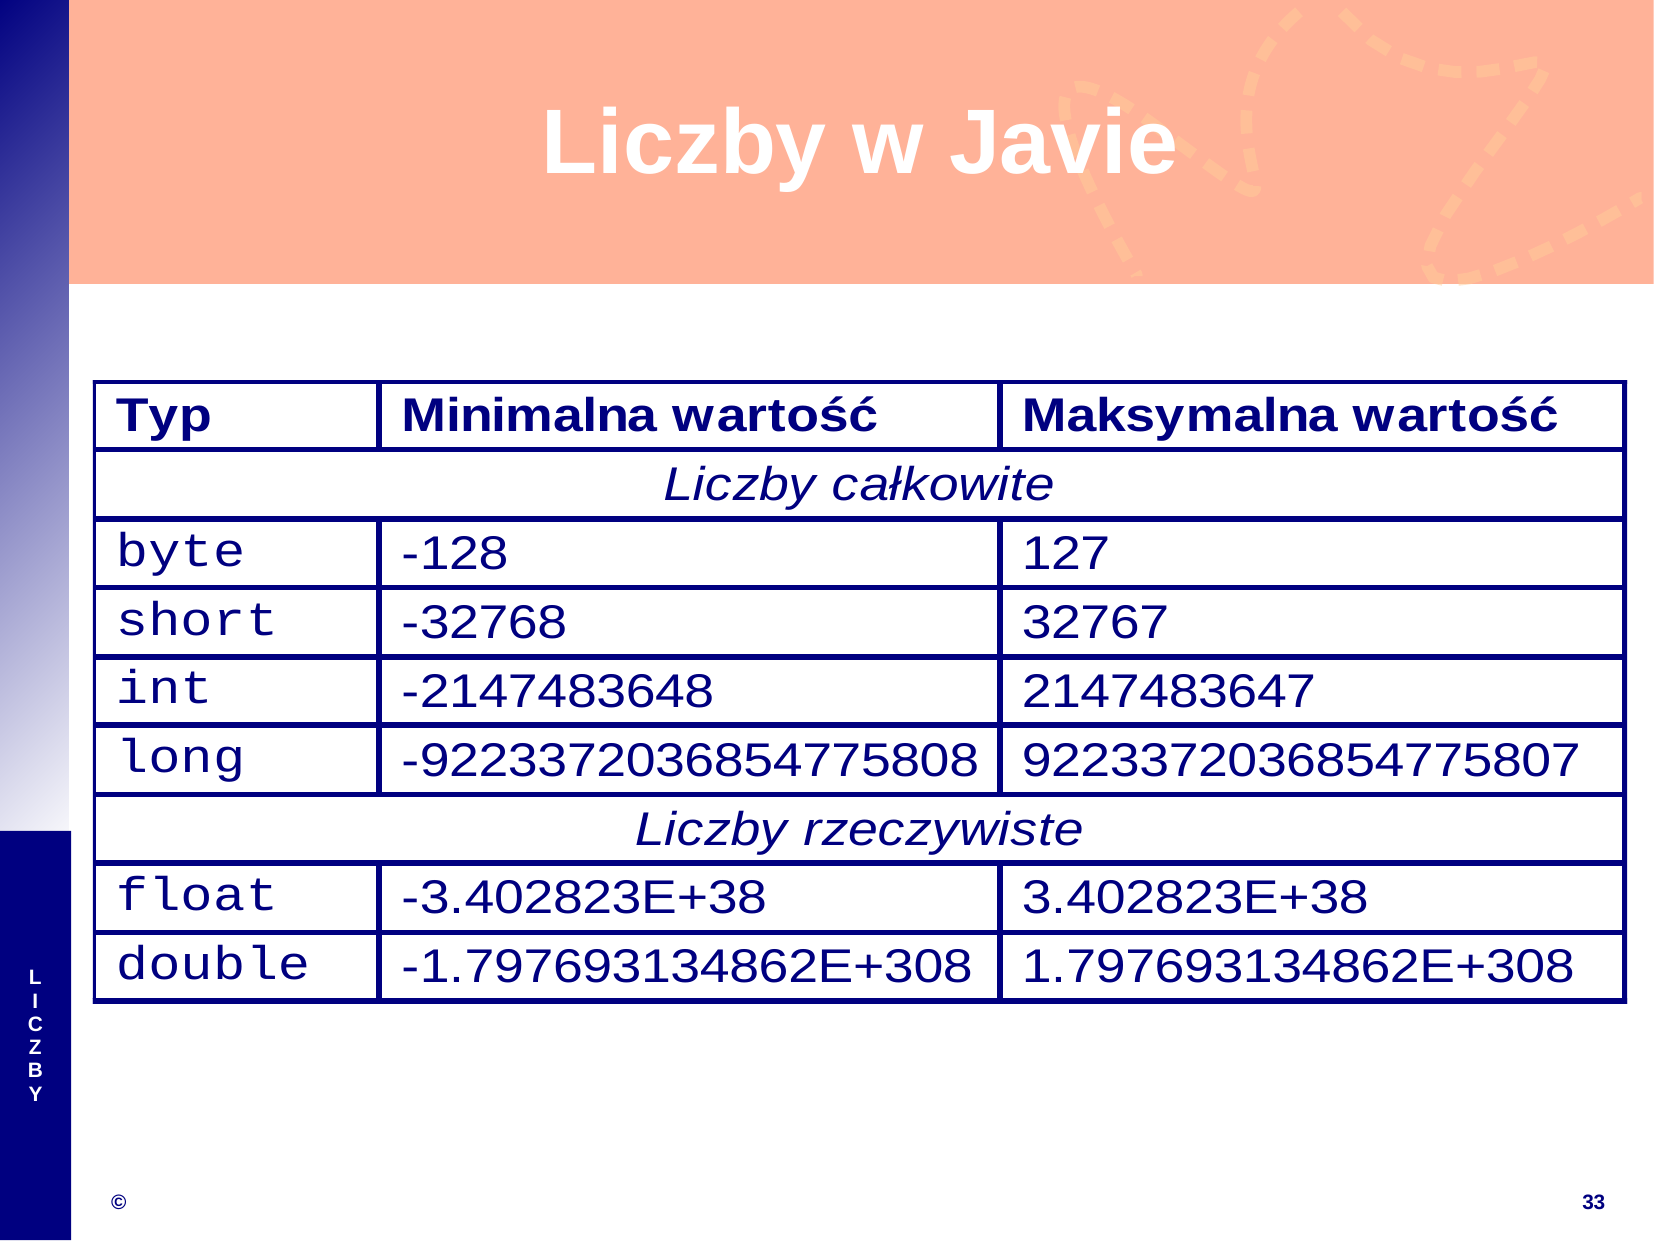

# Liczby w Javie
L
I
C
Z
B
Y